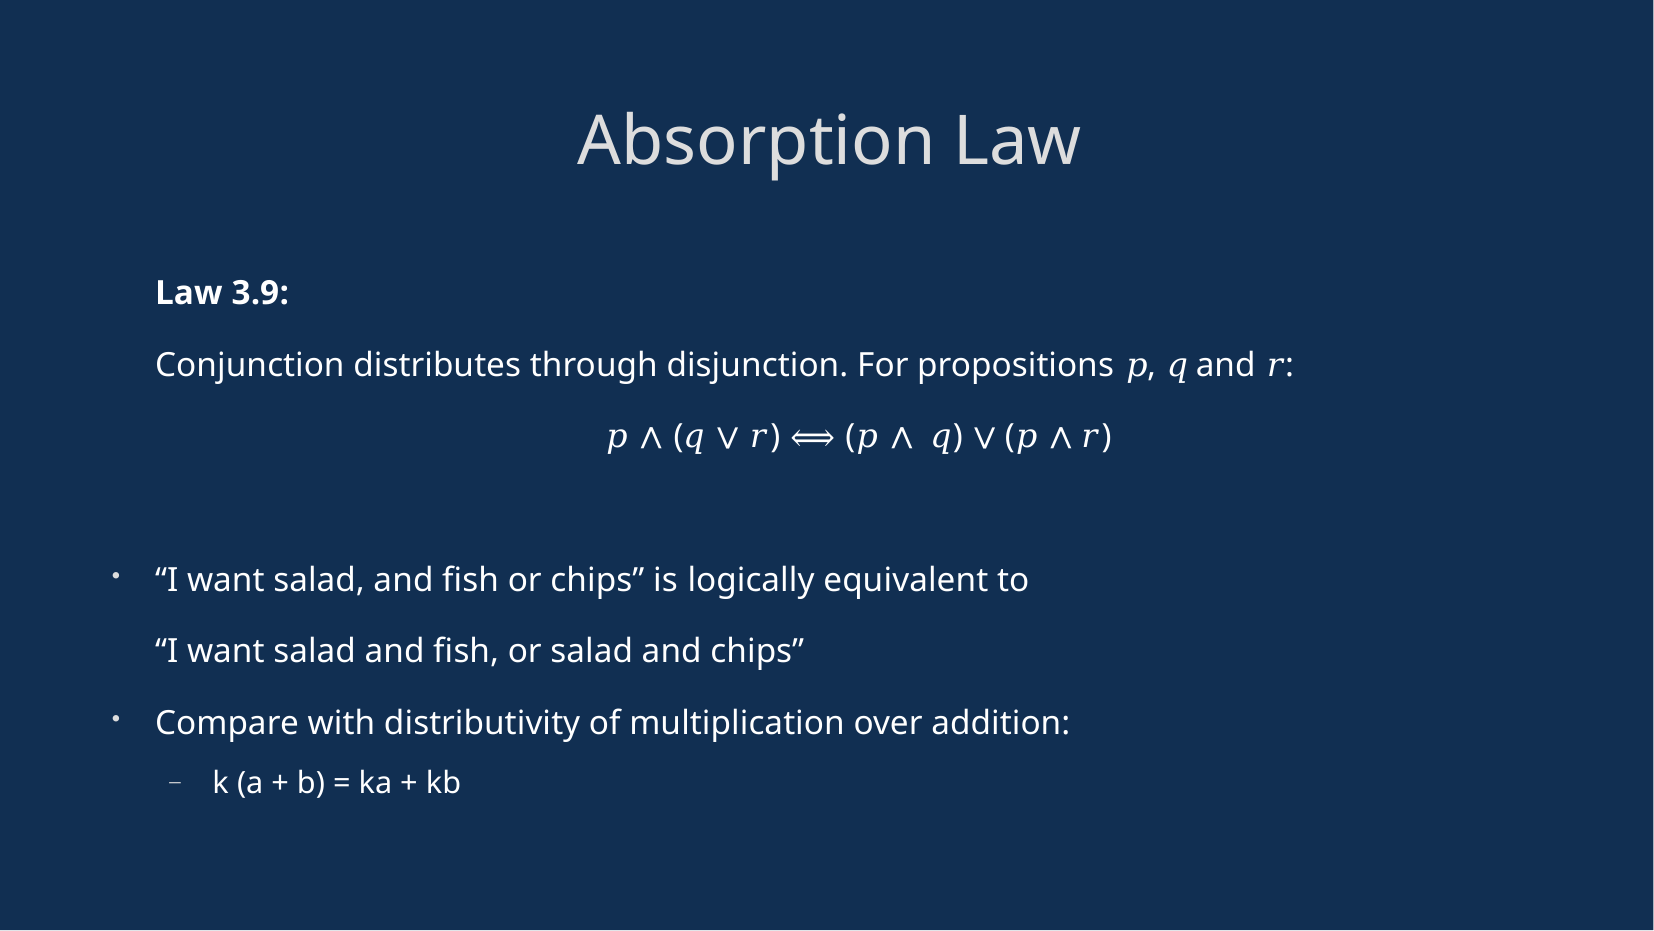

# Absorption Law
Law 3.9:
Conjunction distributes through disjunction. For propositions 𝑝, 𝑞 and 𝑟:
𝑝 ∧ (𝑞 ∨ 𝑟) ⟺ (𝑝 ∧ 𝑞) ∨ (𝑝 ∧ 𝑟)
“I want salad, and fish or chips” is logically equivalent to
“I want salad and fish, or salad and chips”
Compare with distributivity of multiplication over addition:
k (a + b) = ka + kb